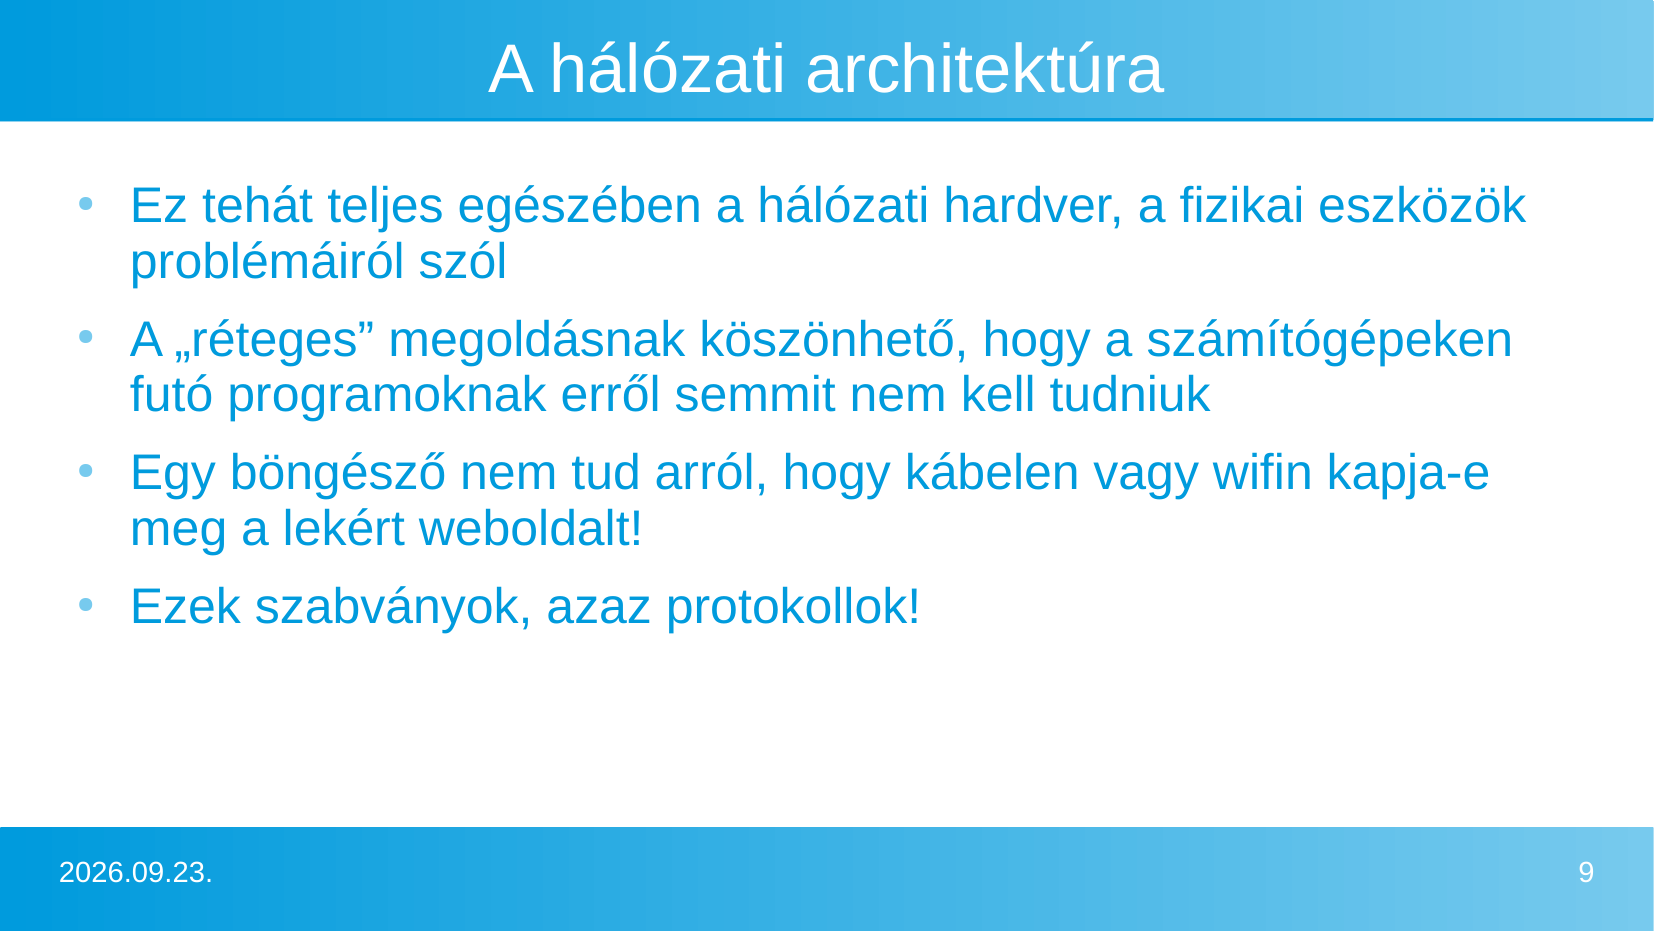

# A hálózati architektúra
Ez tehát teljes egészében a hálózati hardver, a fizikai eszközök problémáiról szól
A „réteges” megoldásnak köszönhető, hogy a számítógépeken futó programoknak erről semmit nem kell tudniuk
Egy böngésző nem tud arról, hogy kábelen vagy wifin kapja-e meg a lekért weboldalt!
Ezek szabványok, azaz protokollok!
9